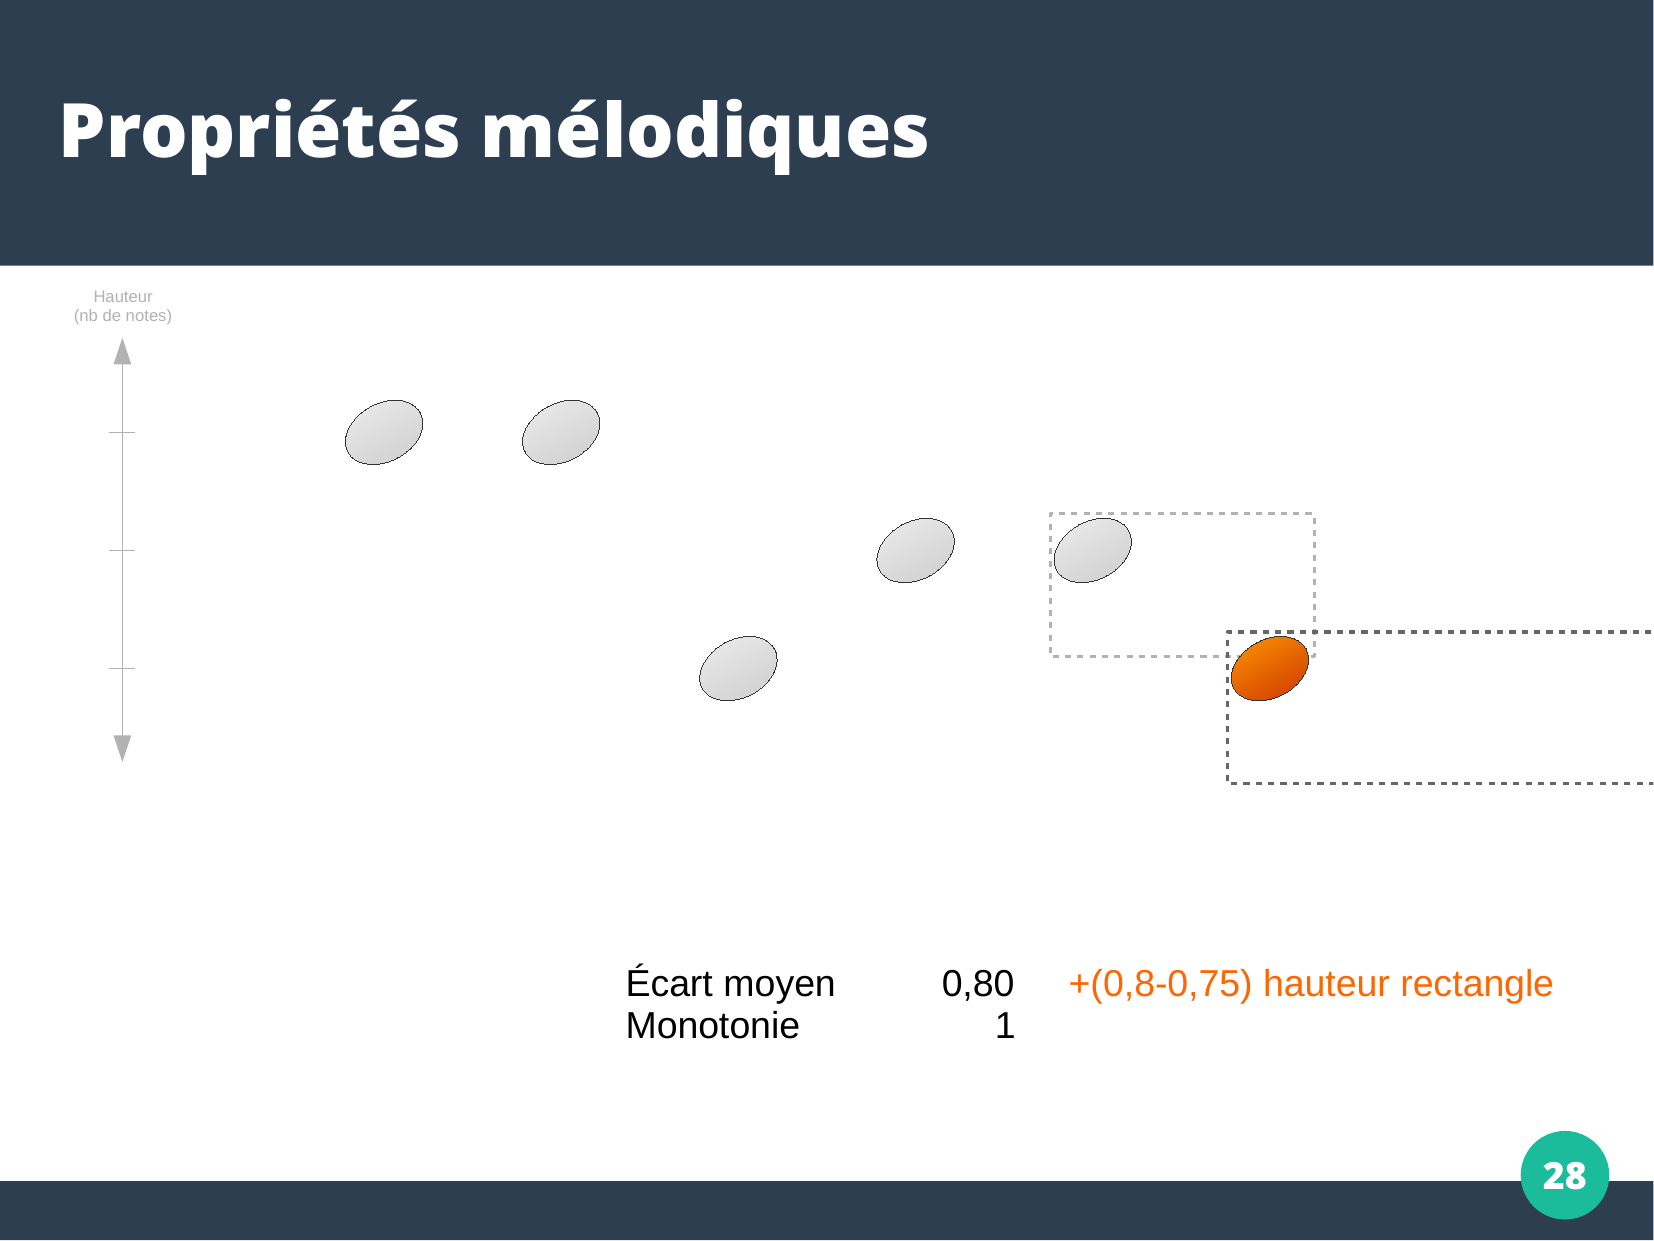

# Propriétés mélodiques
Hauteur
(nb de notes)
Écart moyen		 0,80	+(0,8-0,75) hauteur rectangle
Monotonie			1
28